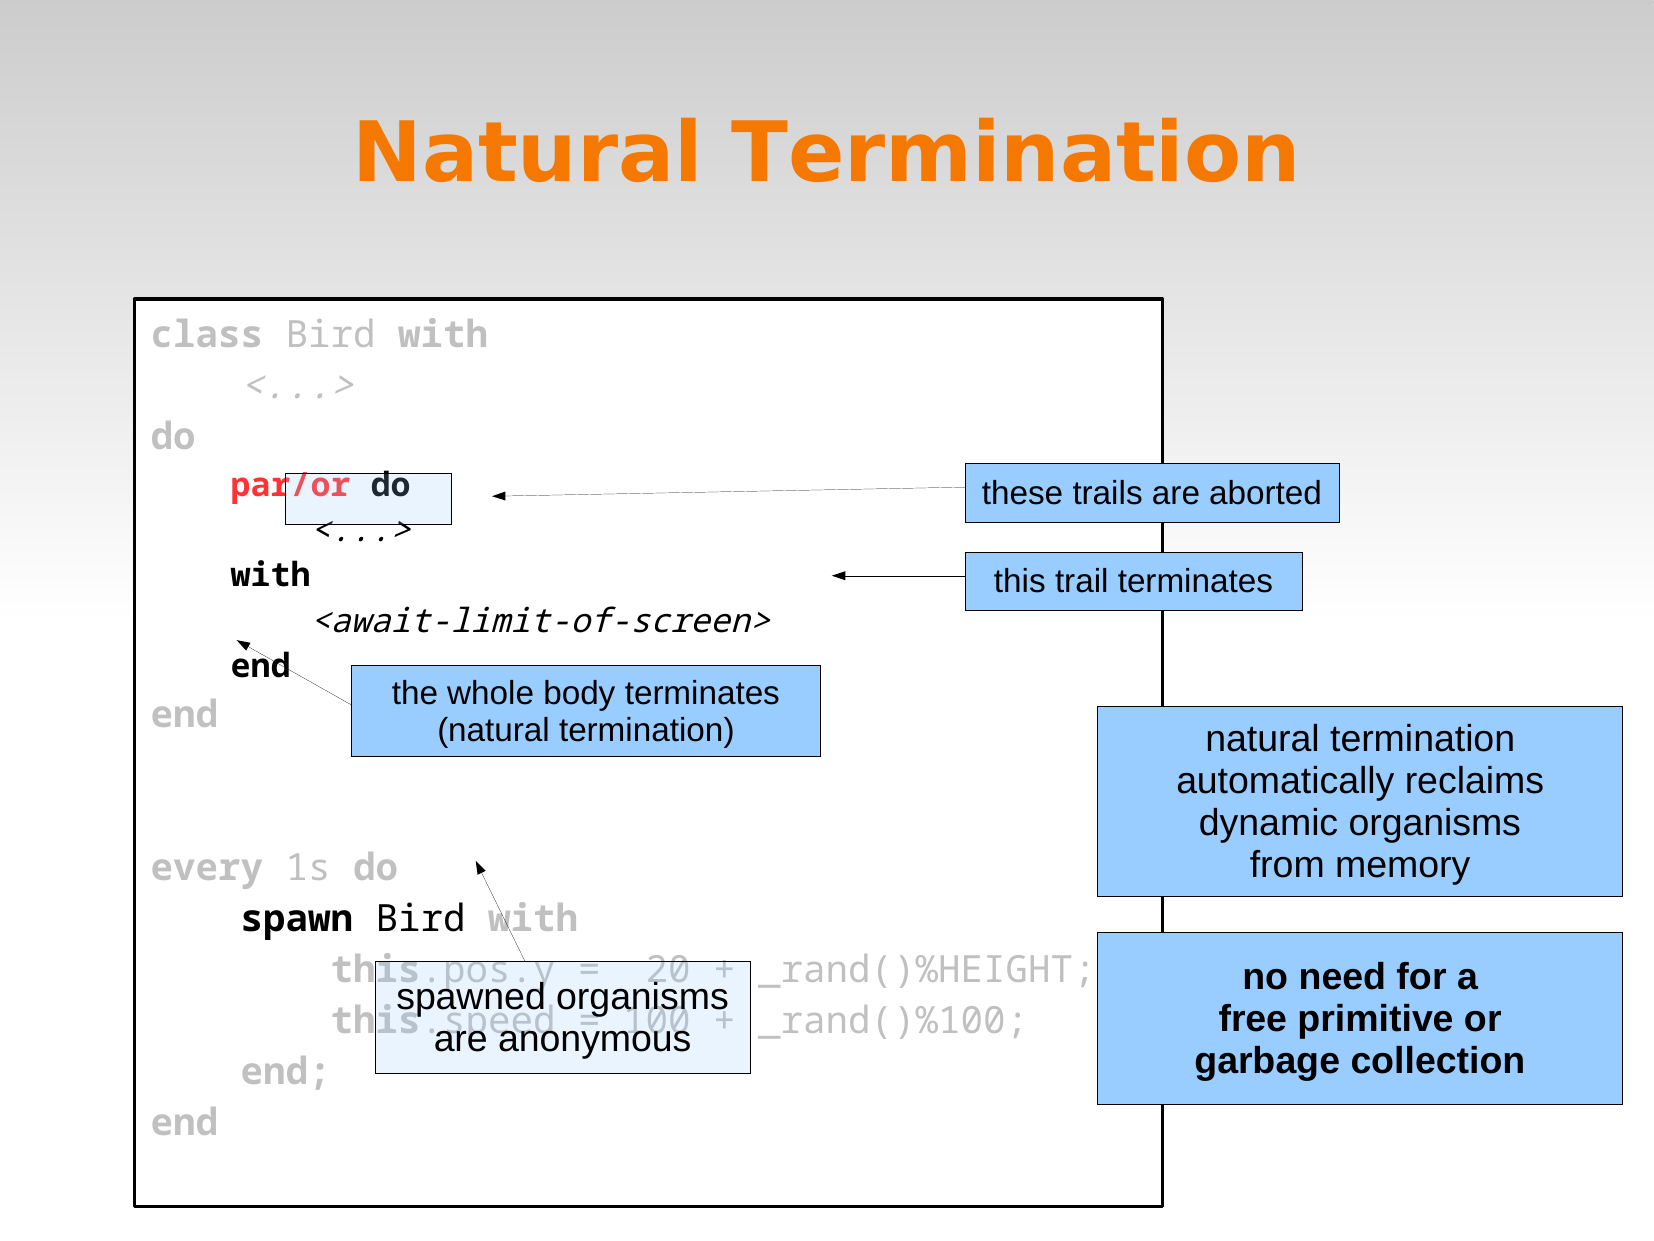

# Natural Termination
class Bird with
 <...>
do
 par/or do
 <...>
 with
 <await-limit-of-screen>
 end
end
every 1s do
 spawn Bird with
 this.pos.y = 20 + _rand()%HEIGHT;
 this.speed = 100 + _rand()%100;
 end;
end
these trails are aborted
this trail terminates
the whole body terminates
(natural termination)
natural termination
automatically reclaims
dynamic organisms
from memory
no need for a
free primitive or
garbage collection
spawned organisms
are anonymous